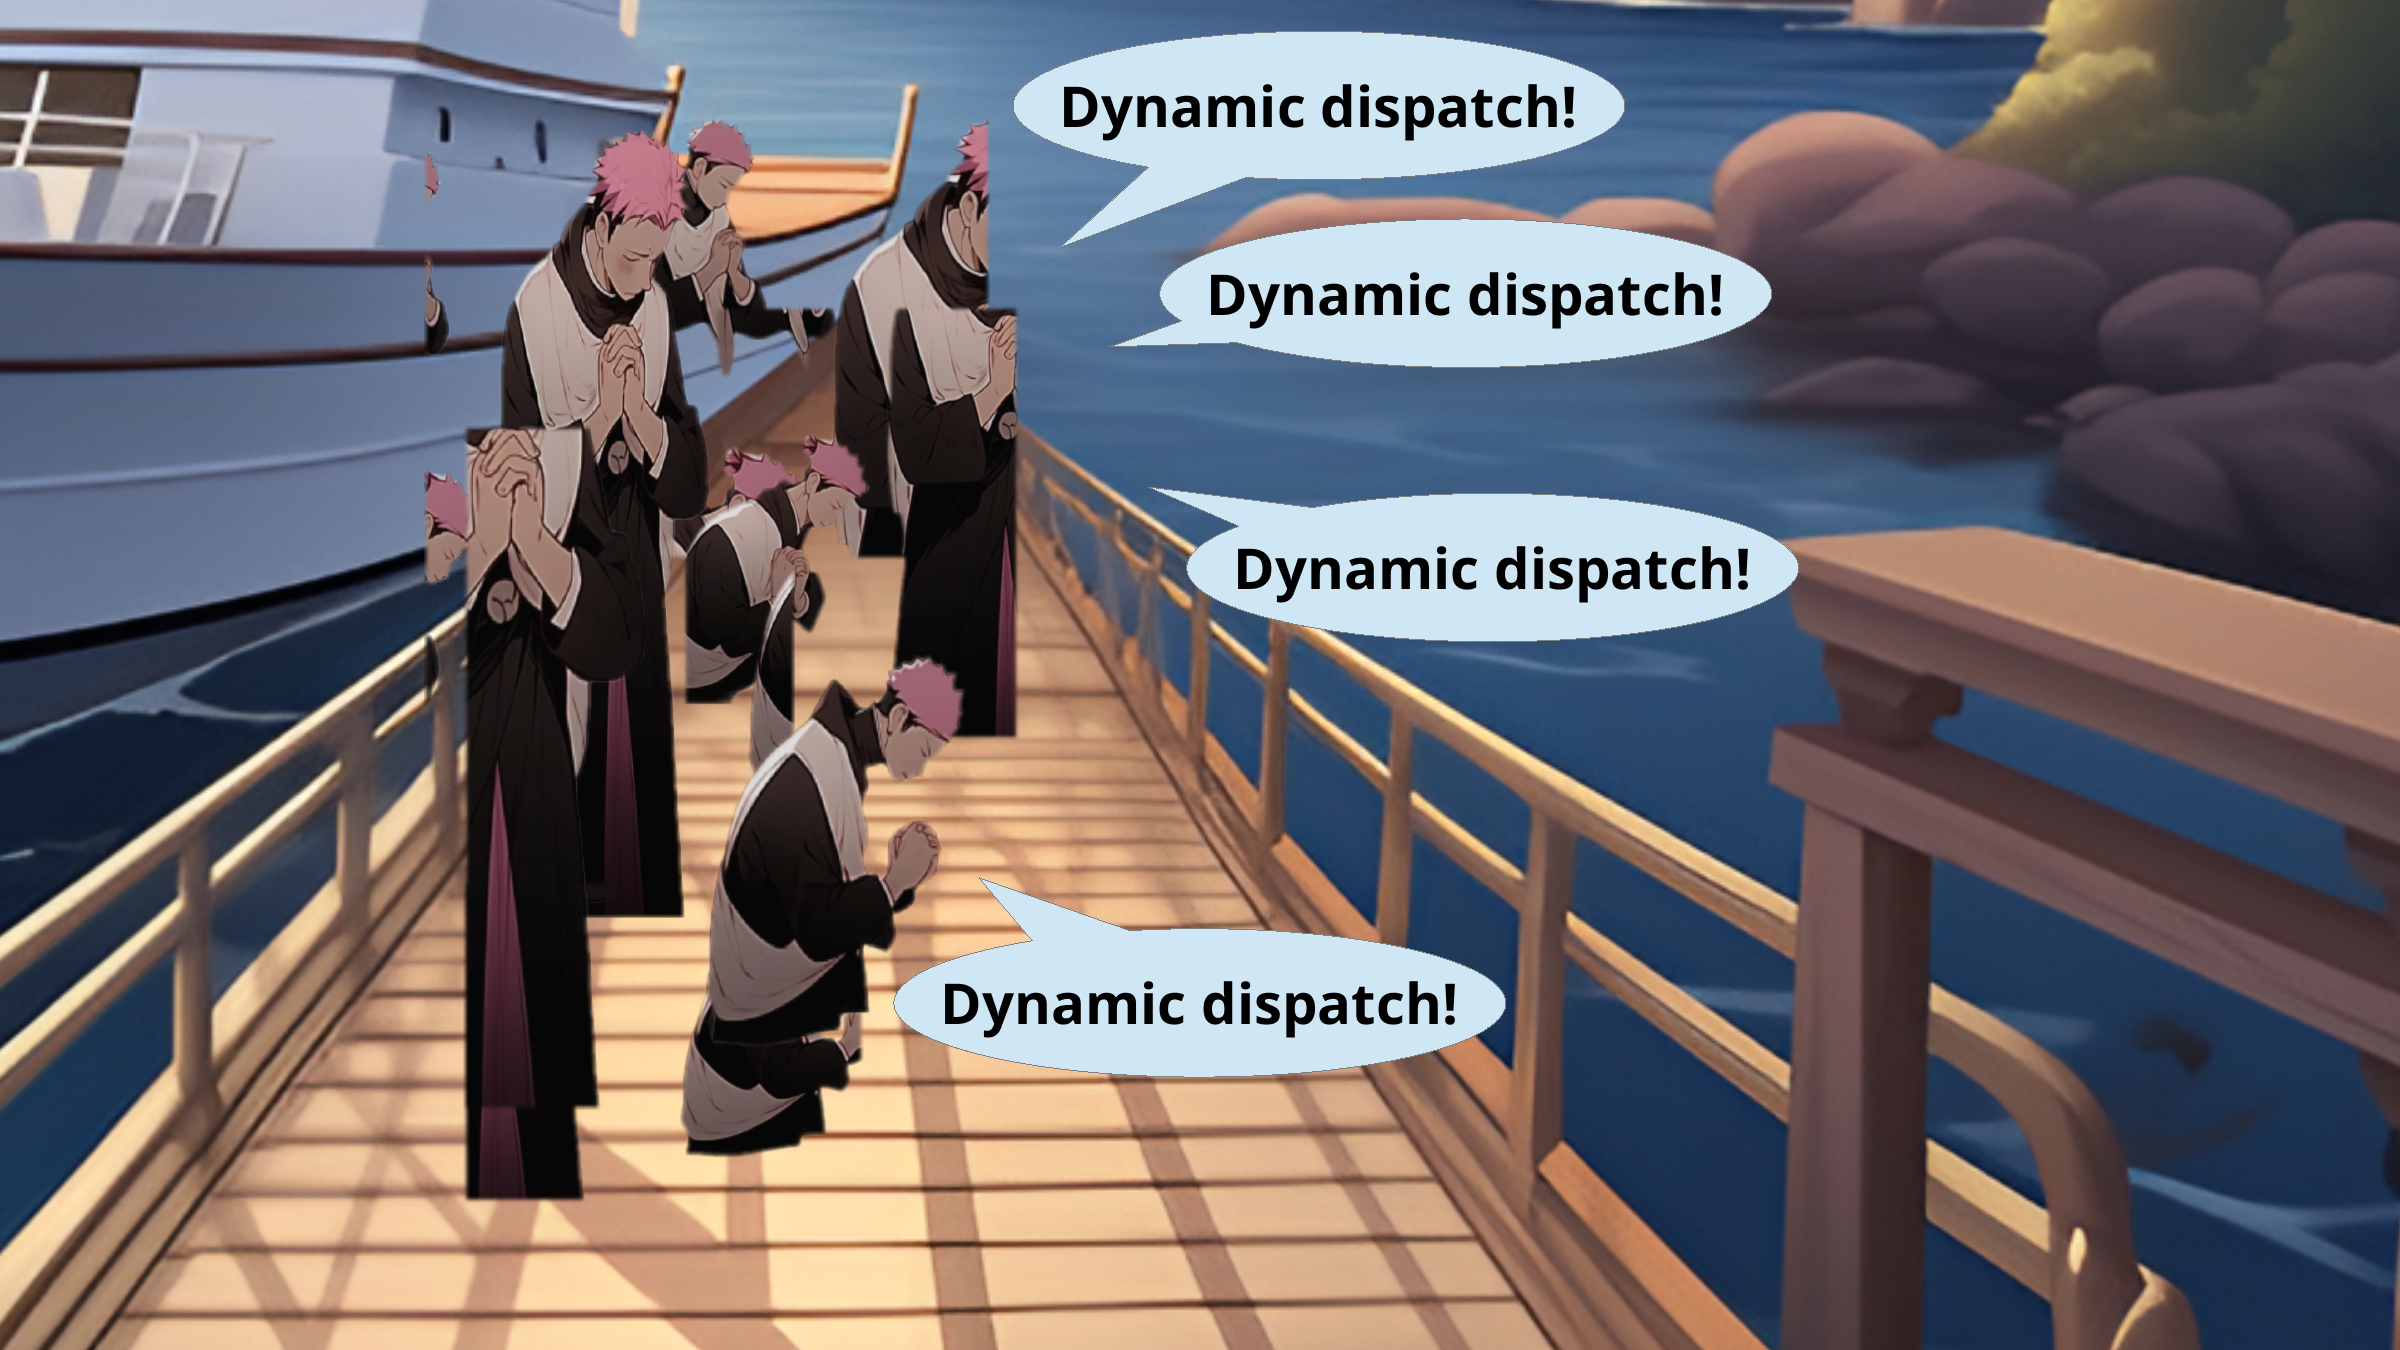

Dynamic dispatch!
Dynamic dispatch!
Dynamic dispatch!
Dynamic dispatch!